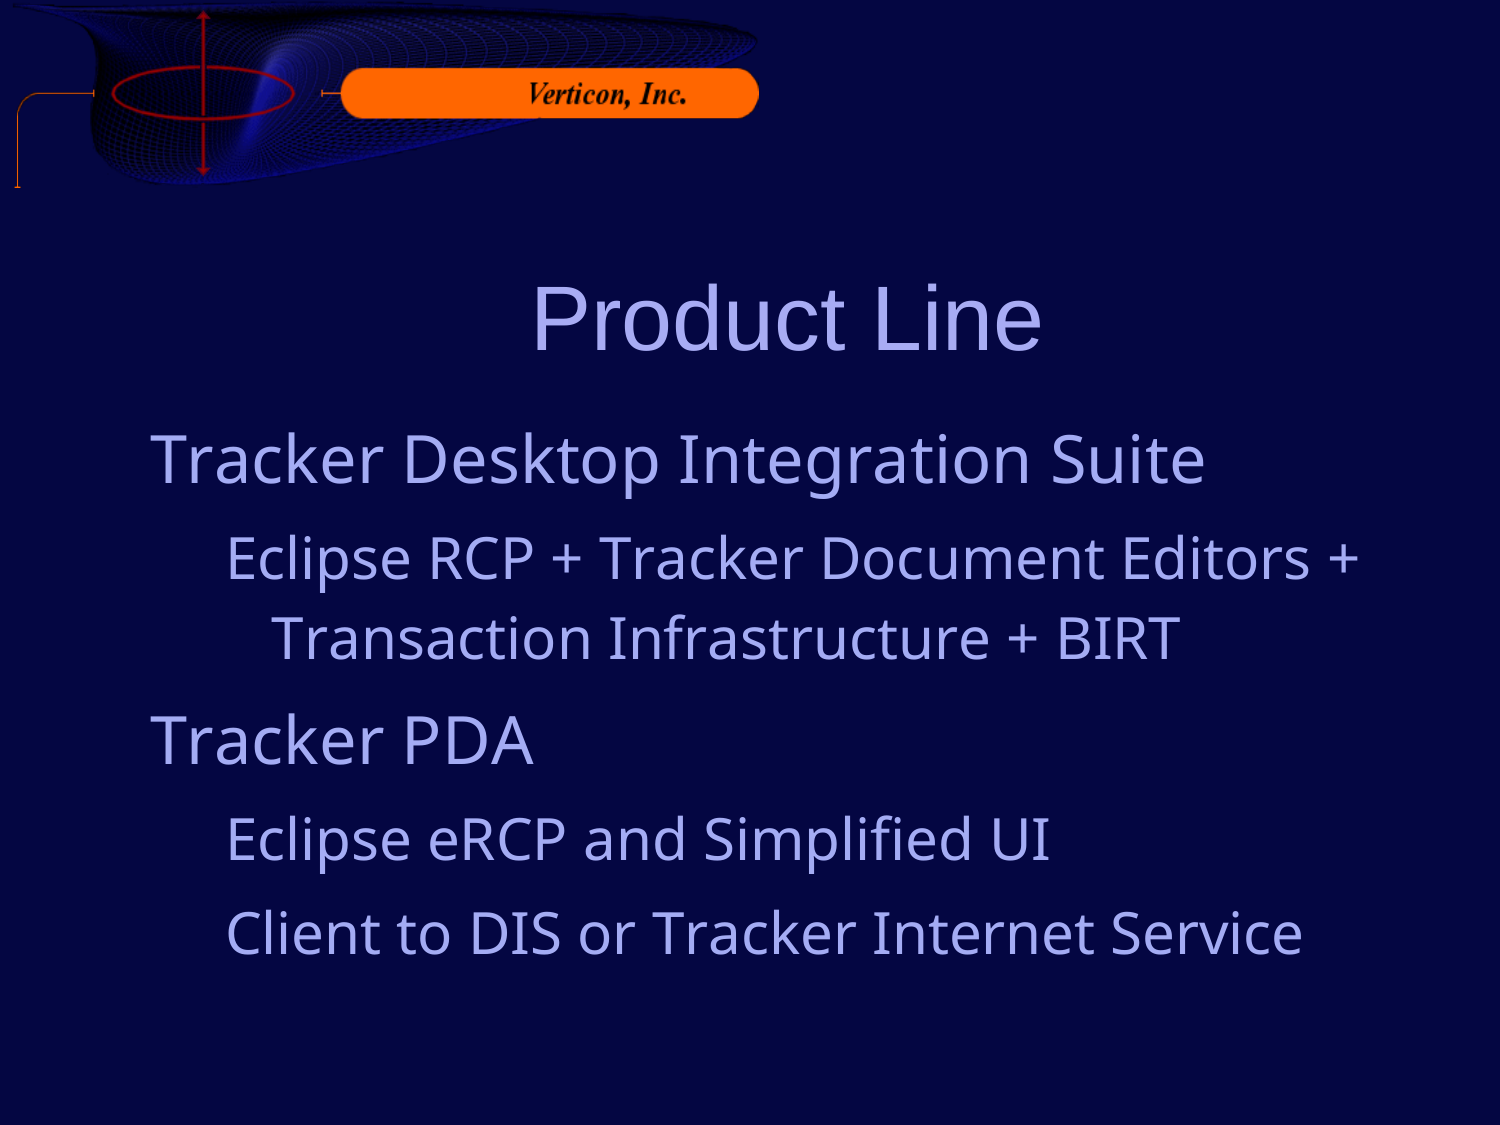

# Product Line
Tracker Desktop Integration Suite
Eclipse RCP + Tracker Document Editors + Transaction Infrastructure + BIRT
Tracker PDA
Eclipse eRCP and Simplified UI
Client to DIS or Tracker Internet Service